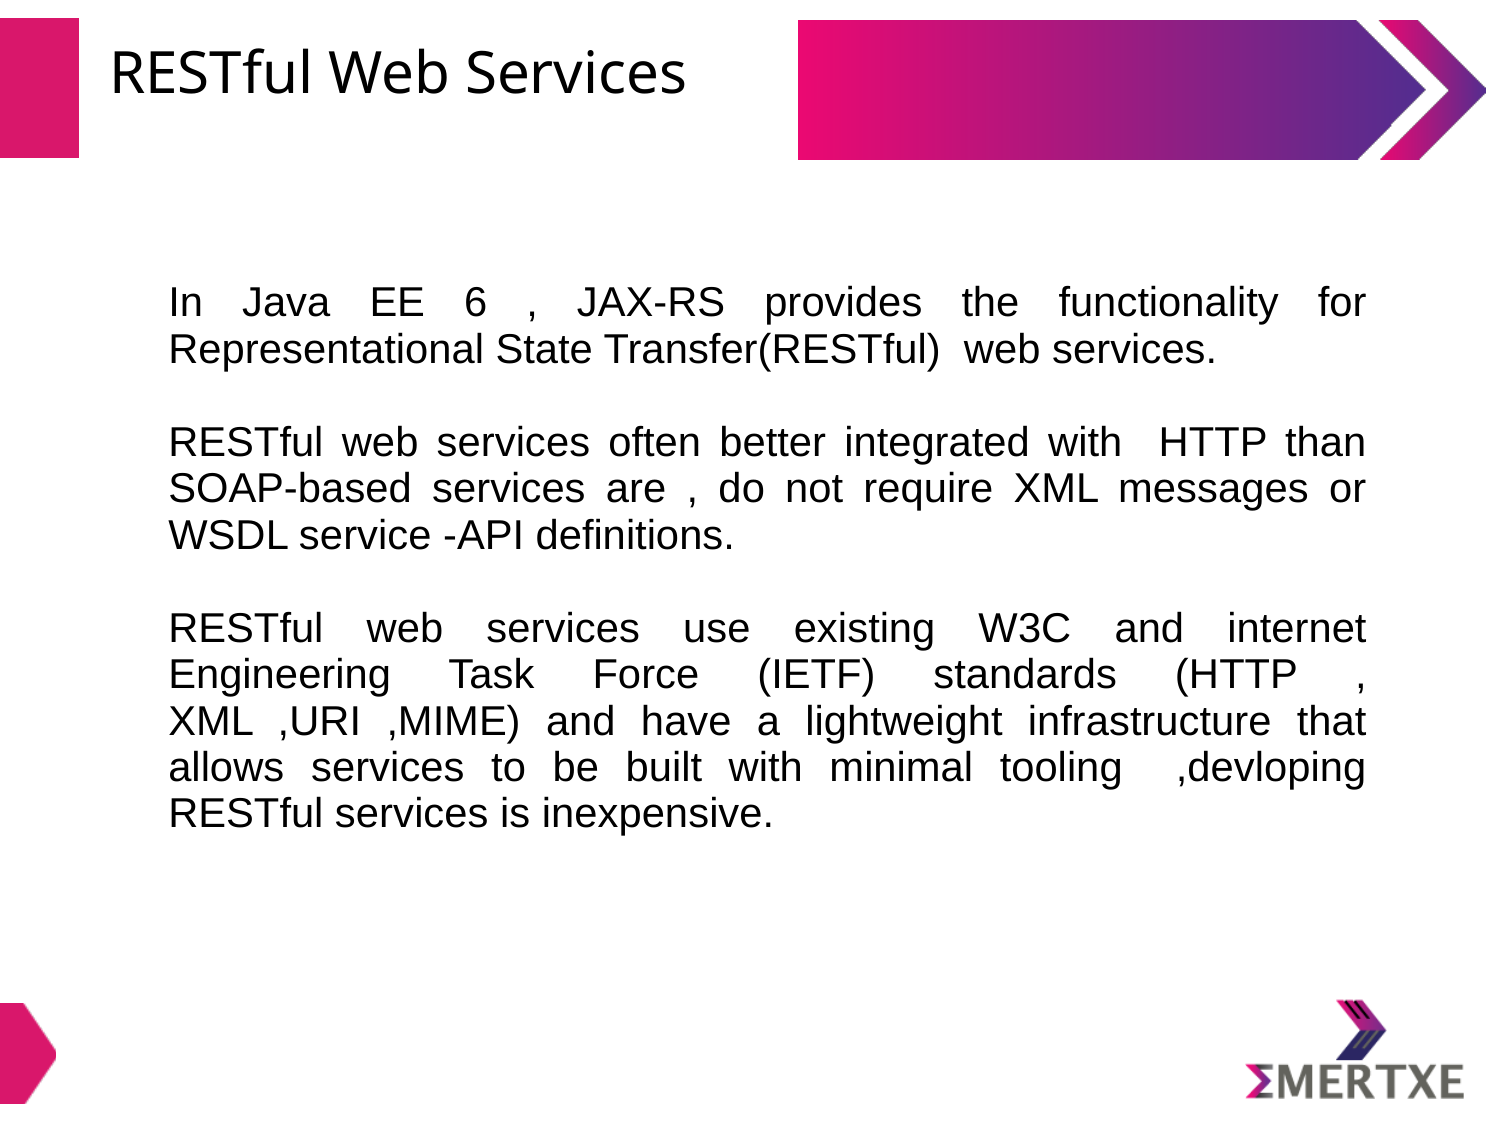

RESTful Web Services
In Java EE 6 , JAX-RS provides the functionality for Representational State Transfer(RESTful) web services.
RESTful web services often better integrated with HTTP than SOAP-based services are , do not require XML messages or WSDL service -API definitions.
RESTful web services use existing W3C and internet Engineering Task Force (IETF) standards (HTTP , XML ,URI ,MIME) and have a lightweight infrastructure that allows services to be built with minimal tooling ,devloping RESTful services is inexpensive.